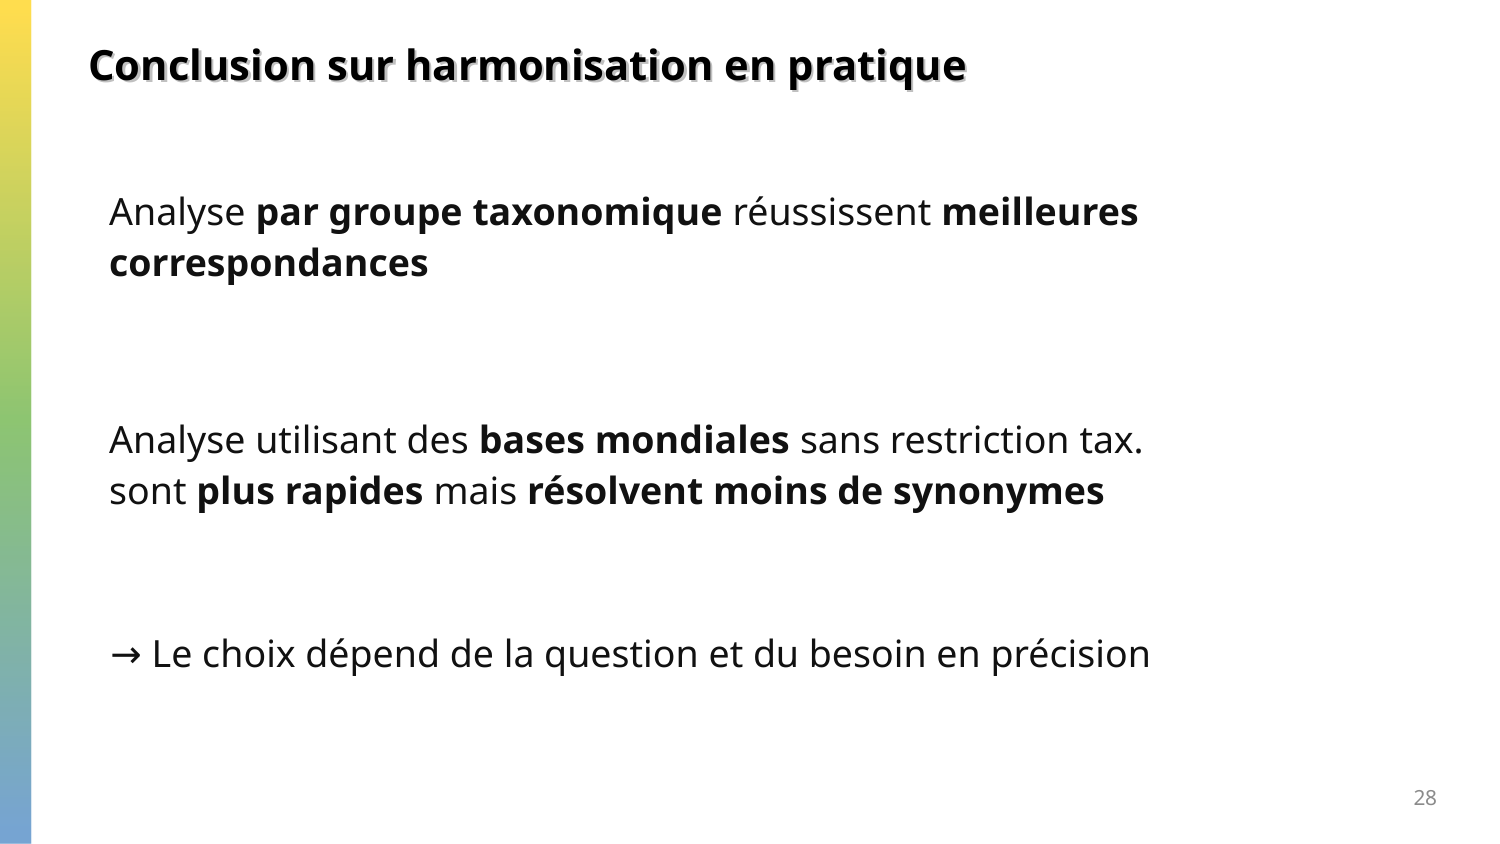

# Conclusion sur harmonisation en pratique
Analyse par groupe taxonomique réussissent meilleures correspondances
Analyse utilisant des bases mondiales sans restriction tax.
sont plus rapides mais résolvent moins de synonymes
→ Le choix dépend de la question et du besoin en précision